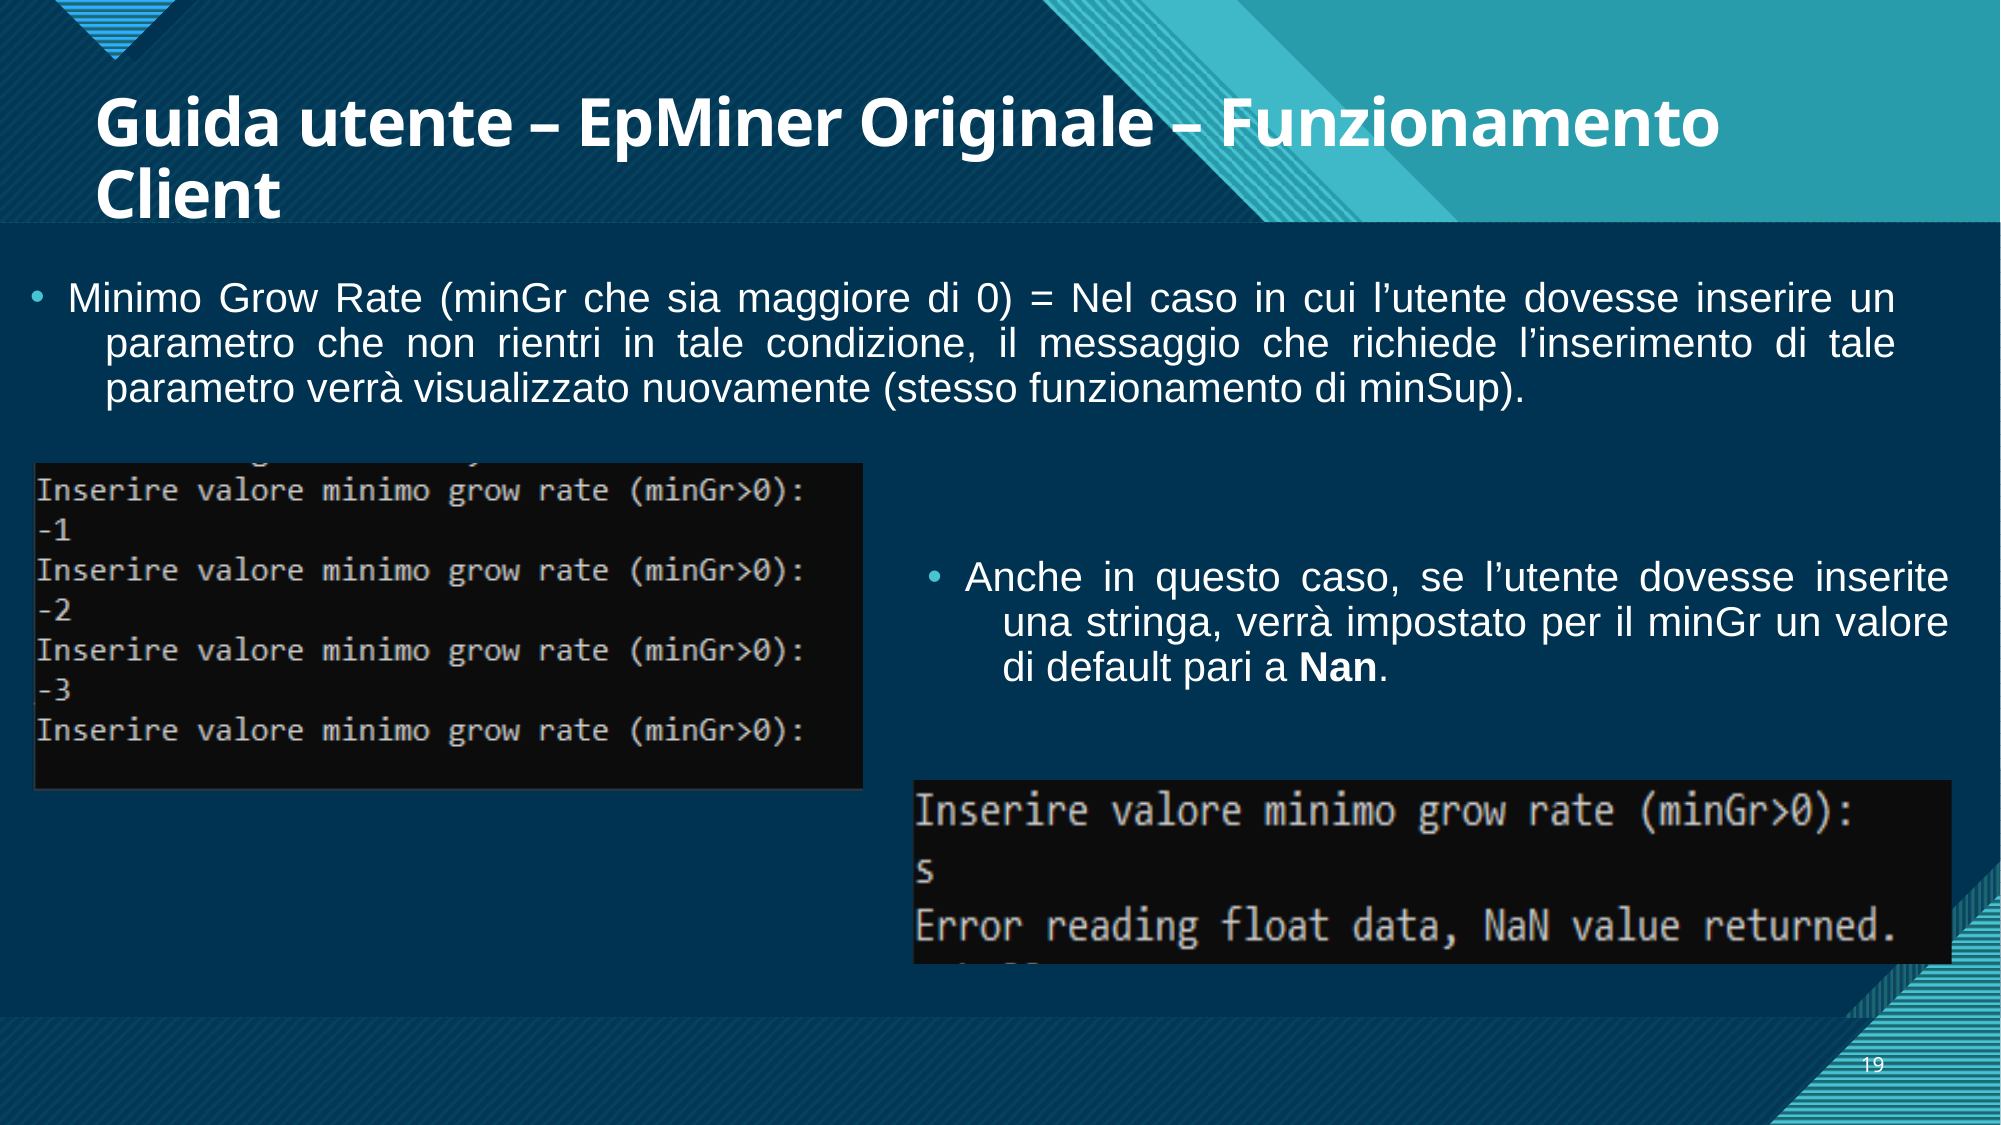

# Guida utente – EpMiner Originale – Funzionamento Client
Minimo Grow Rate (minGr che sia maggiore di 0) = Nel caso in cui l’utente dovesse inserire un parametro che non rientri in tale condizione, il messaggio che richiede l’inserimento di tale parametro verrà visualizzato nuovamente (stesso funzionamento di minSup).
Anche in questo caso, se l’utente dovesse inserite una stringa, verrà impostato per il minGr un valore di default pari a Nan.